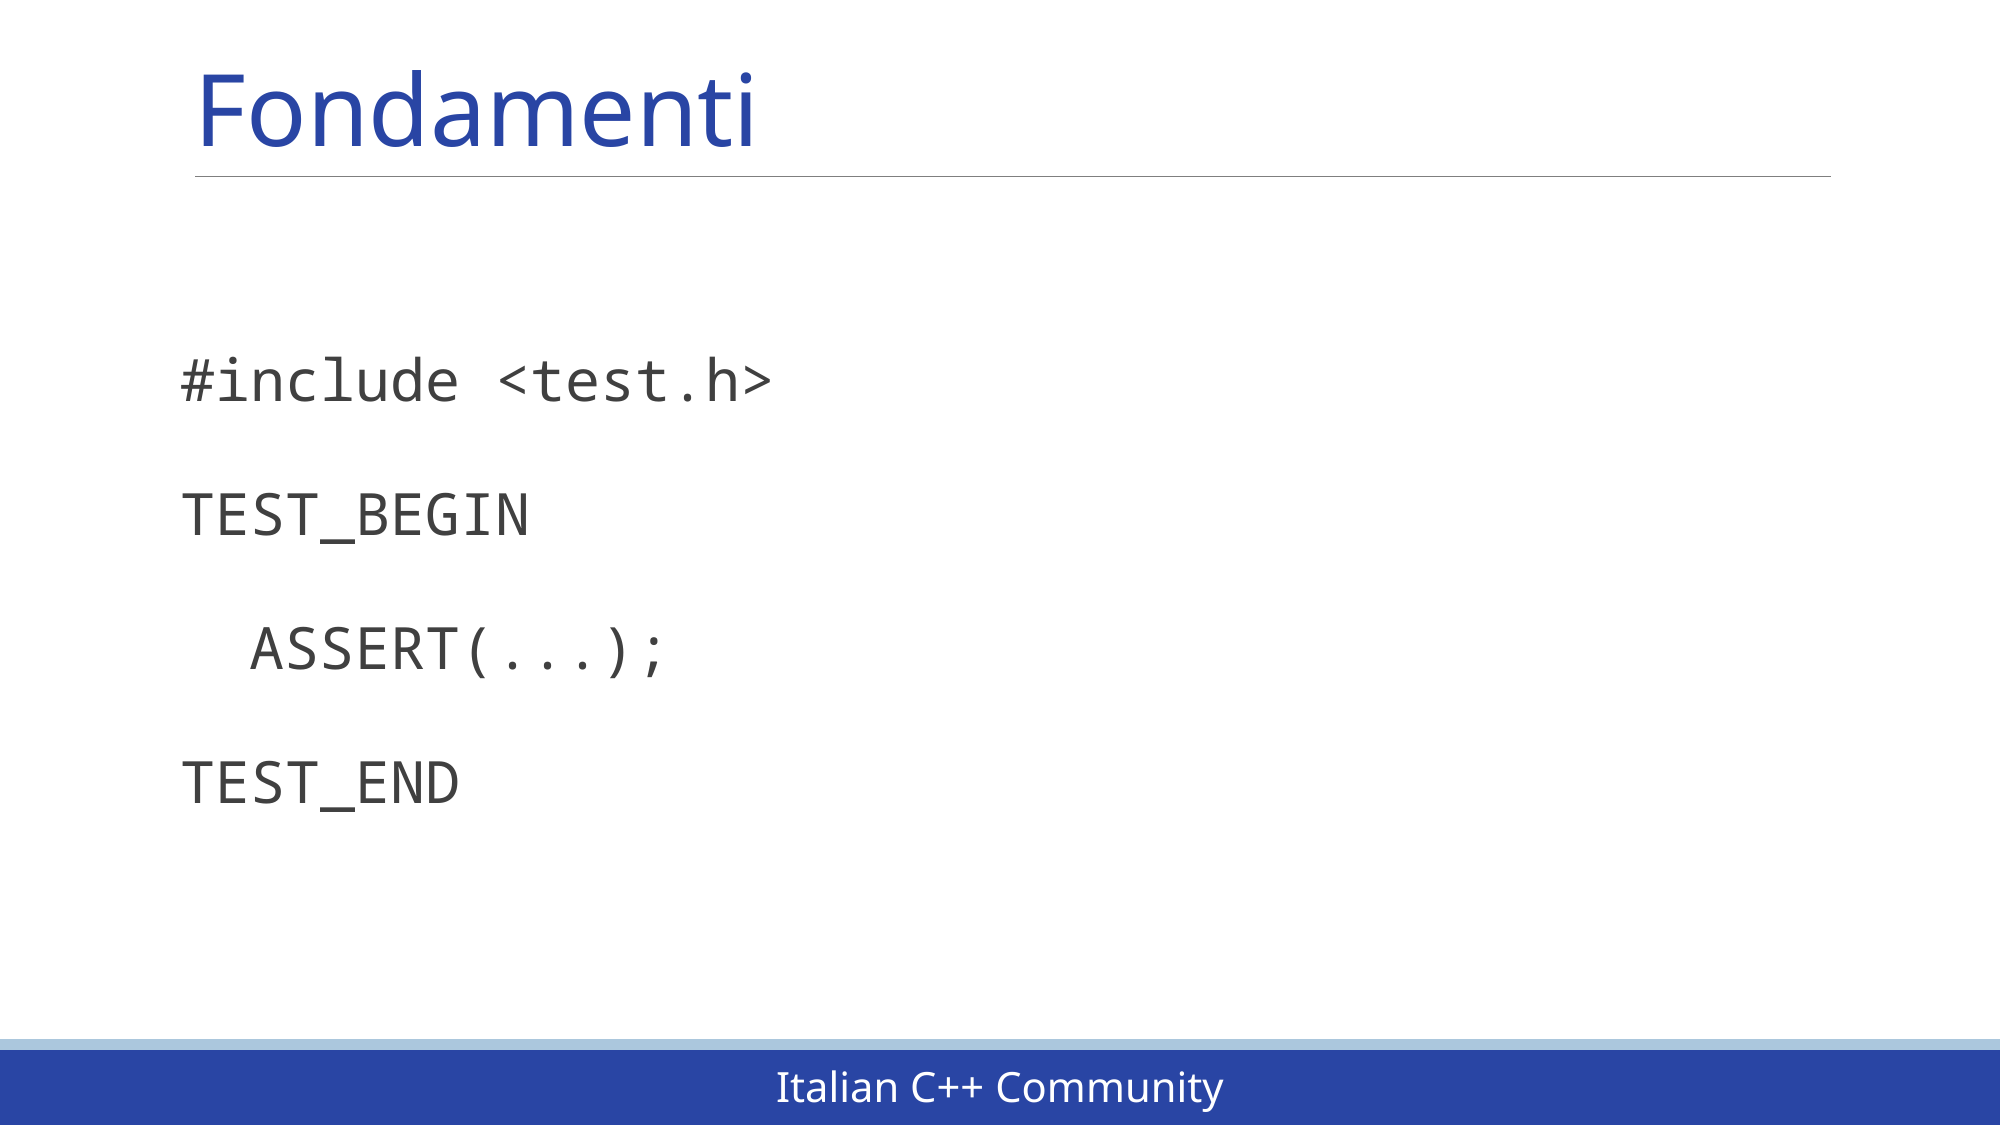

# Fondamenti
#include <test.h>
TEST_BEGIN
 ASSERT(...);
TEST_END